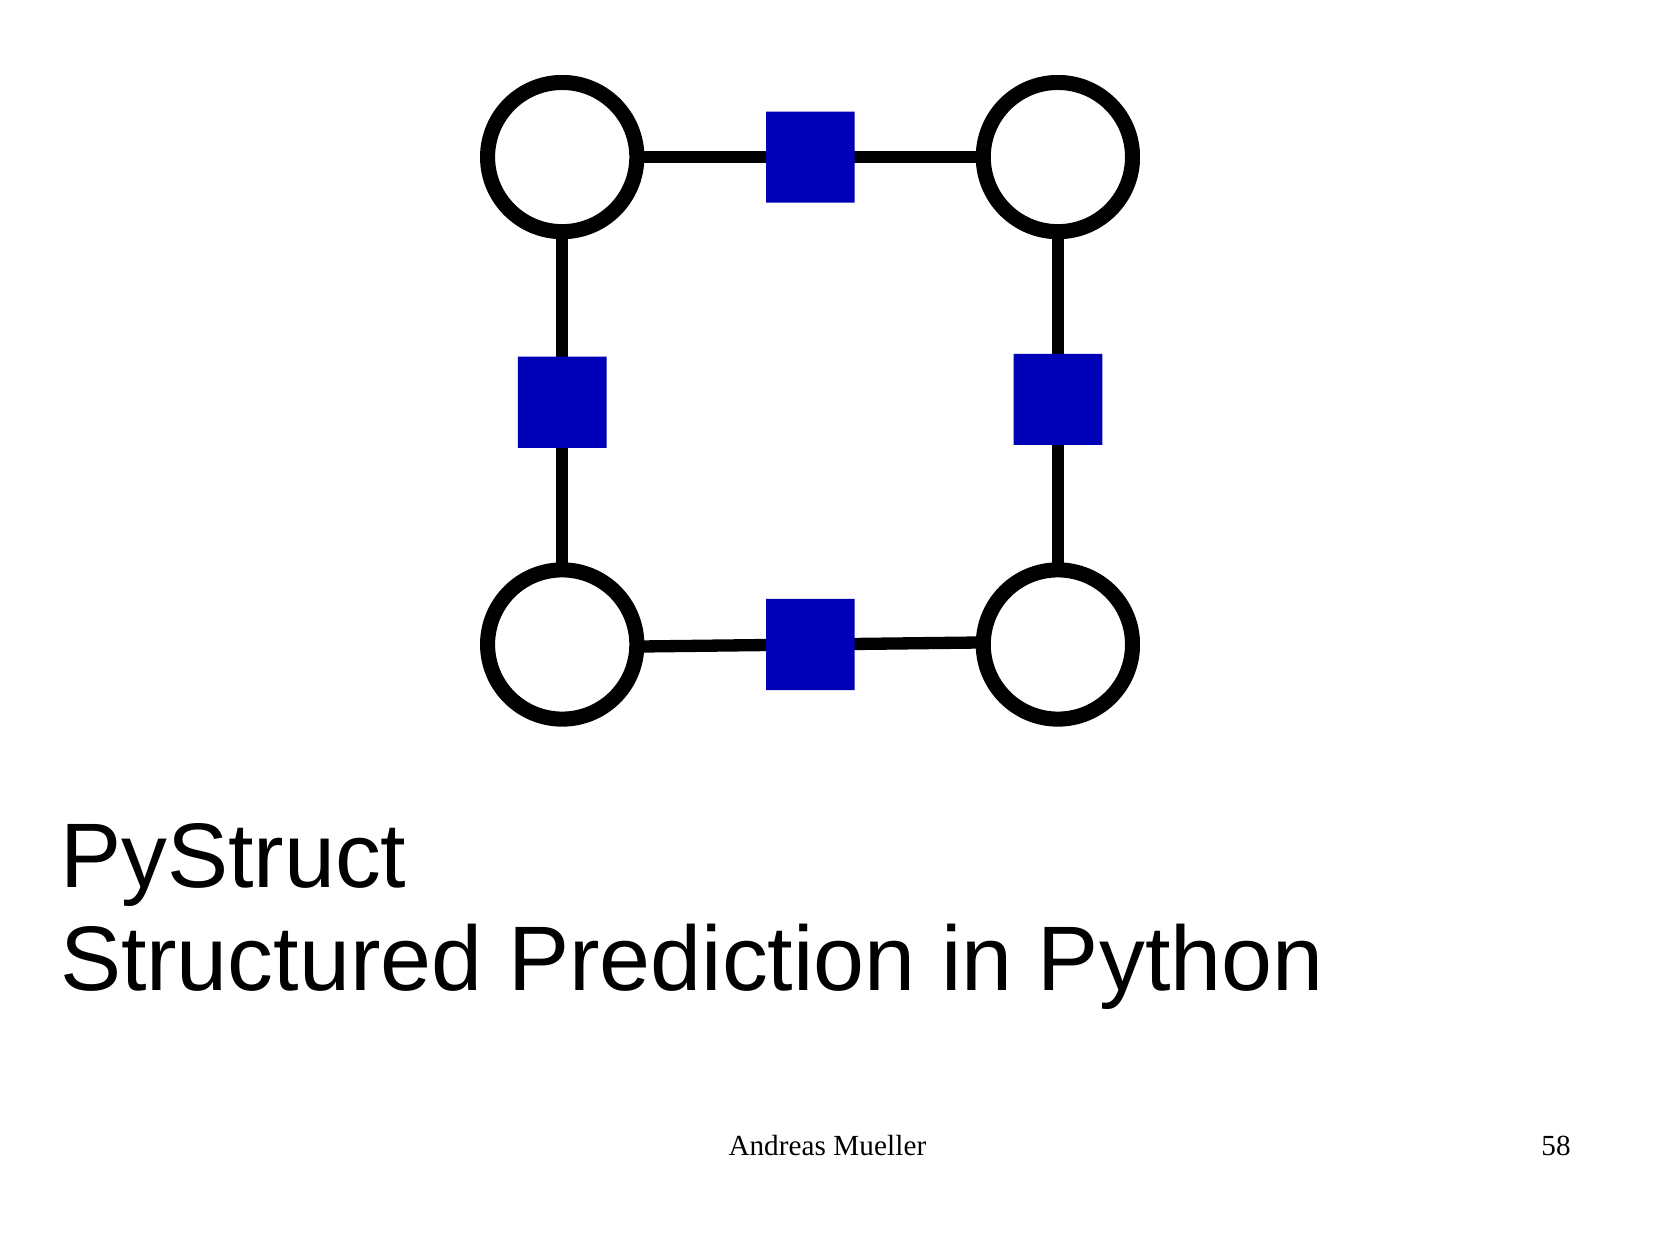

# PyStruct Structured Prediction in Python
Andreas Mueller
58